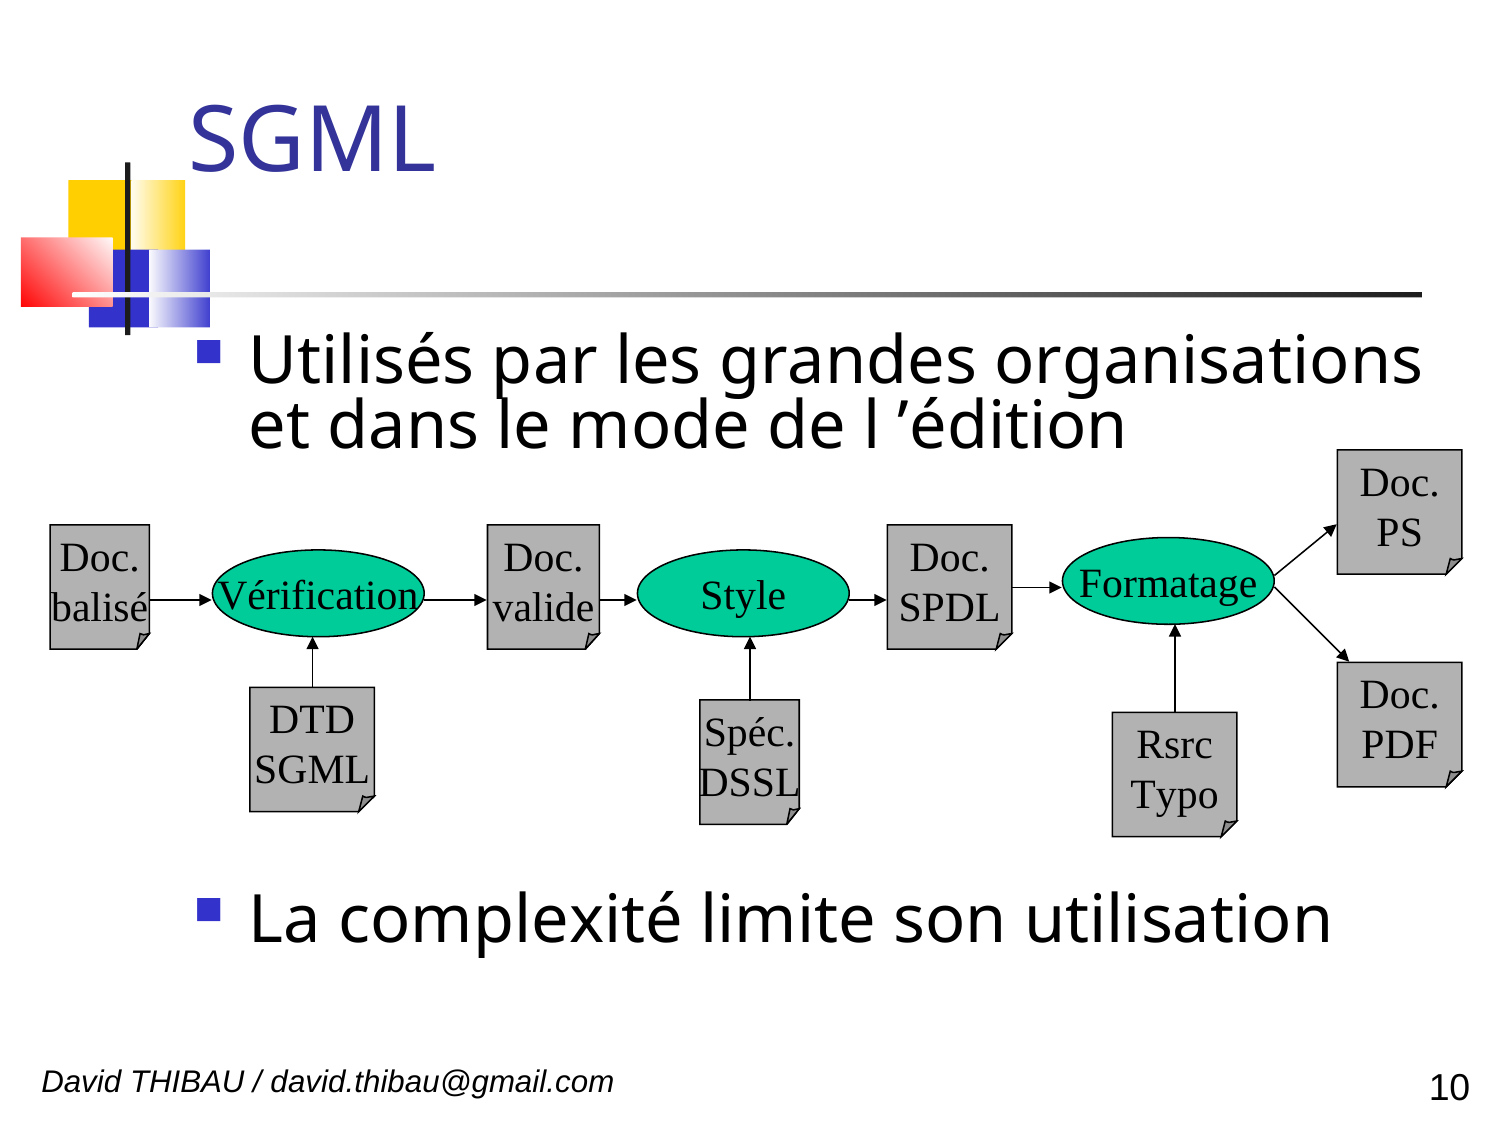

# SGML
Utilisés par les grandes organisations et dans le mode de l ’édition
La complexité limite son utilisation
Doc.
PS
Doc.
balisé
Doc.
valide
Doc.
SPDL
Formatage
Vérification
Style
Doc.
PDF
DTD
SGML
Spéc.
DSSL
Rsrc
Typo